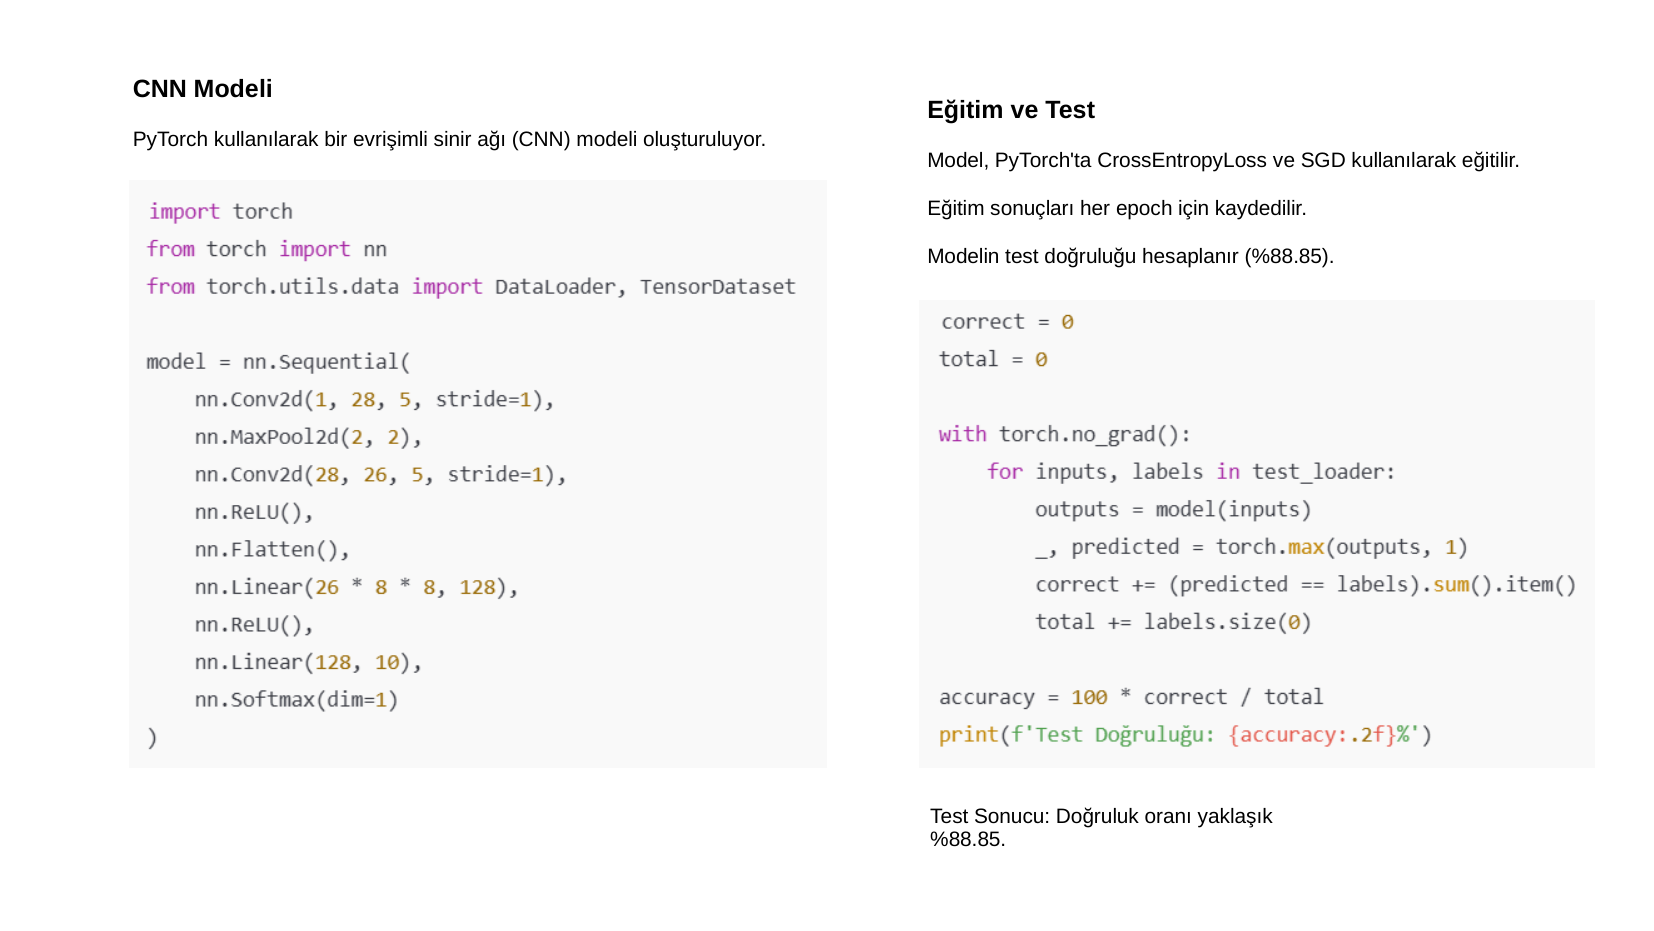

CNN Modeli
PyTorch kullanılarak bir evrişimli sinir ağı (CNN) modeli oluşturuluyor.
Eğitim ve Test
Model, PyTorch'ta CrossEntropyLoss ve SGD kullanılarak eğitilir.
Eğitim sonuçları her epoch için kaydedilir.
Modelin test doğruluğu hesaplanır (%88.85).
Test Sonucu: Doğruluk oranı yaklaşık %88.85.